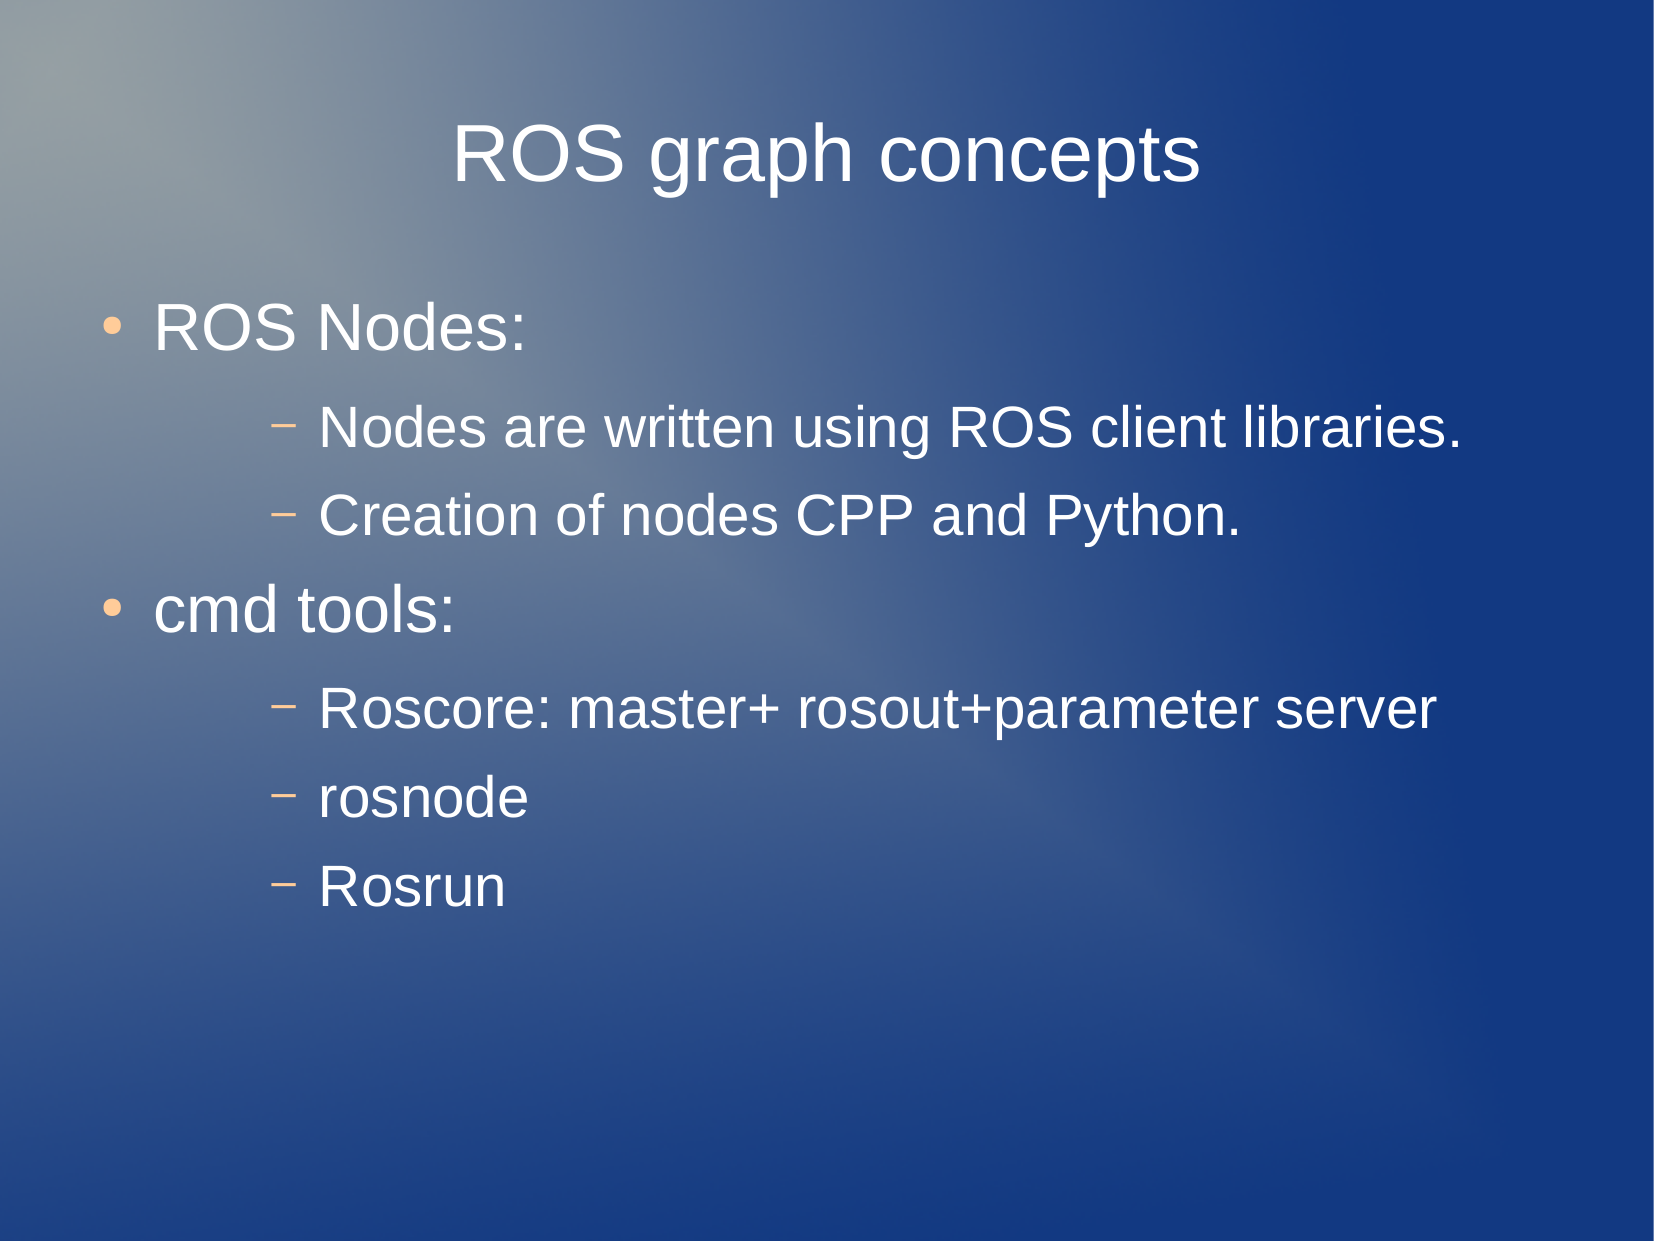

# ROS graph concepts
ROS Nodes:
Nodes are written using ROS client libraries.
Creation of nodes CPP and Python.
cmd tools:
Roscore: master+ rosout+parameter server
rosnode
Rosrun